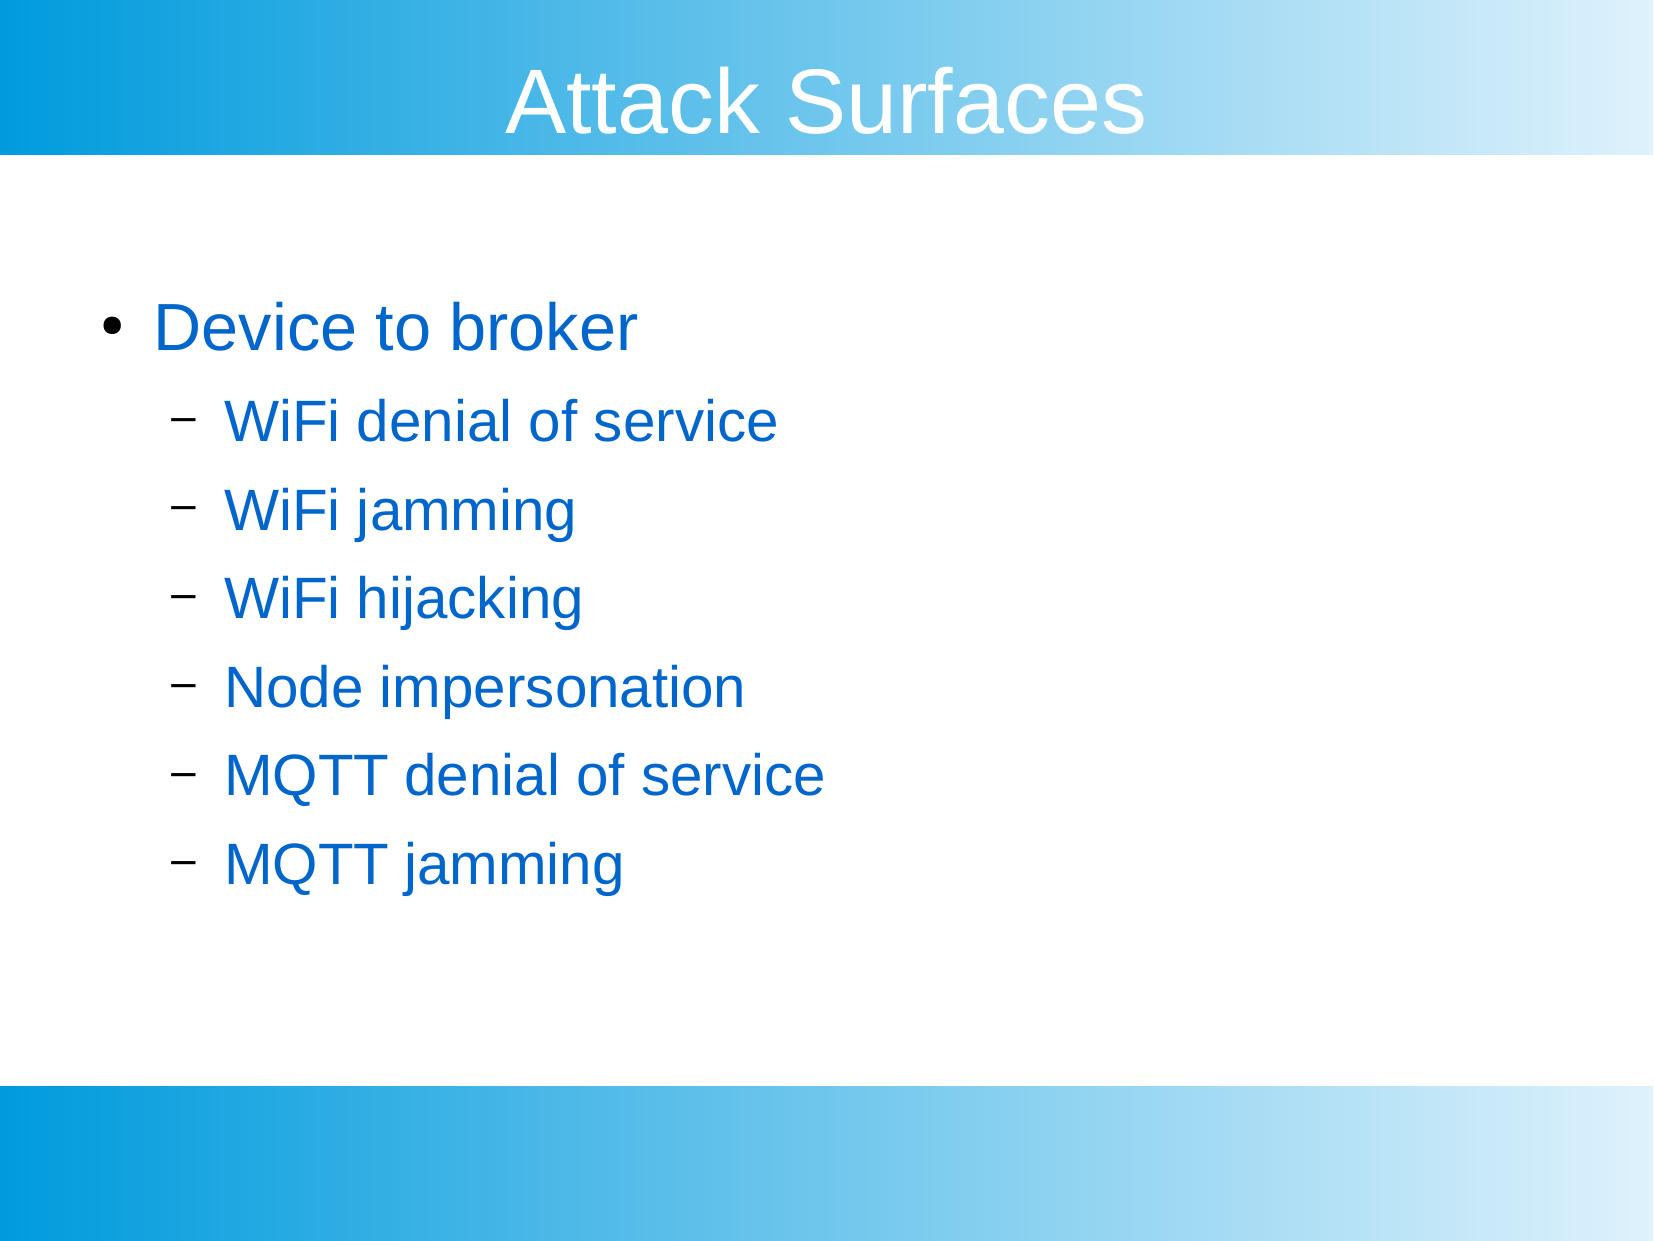

# Attack Surfaces
Device to broker
WiFi denial of service
WiFi jamming
WiFi hijacking
Node impersonation
MQTT denial of service
MQTT jamming